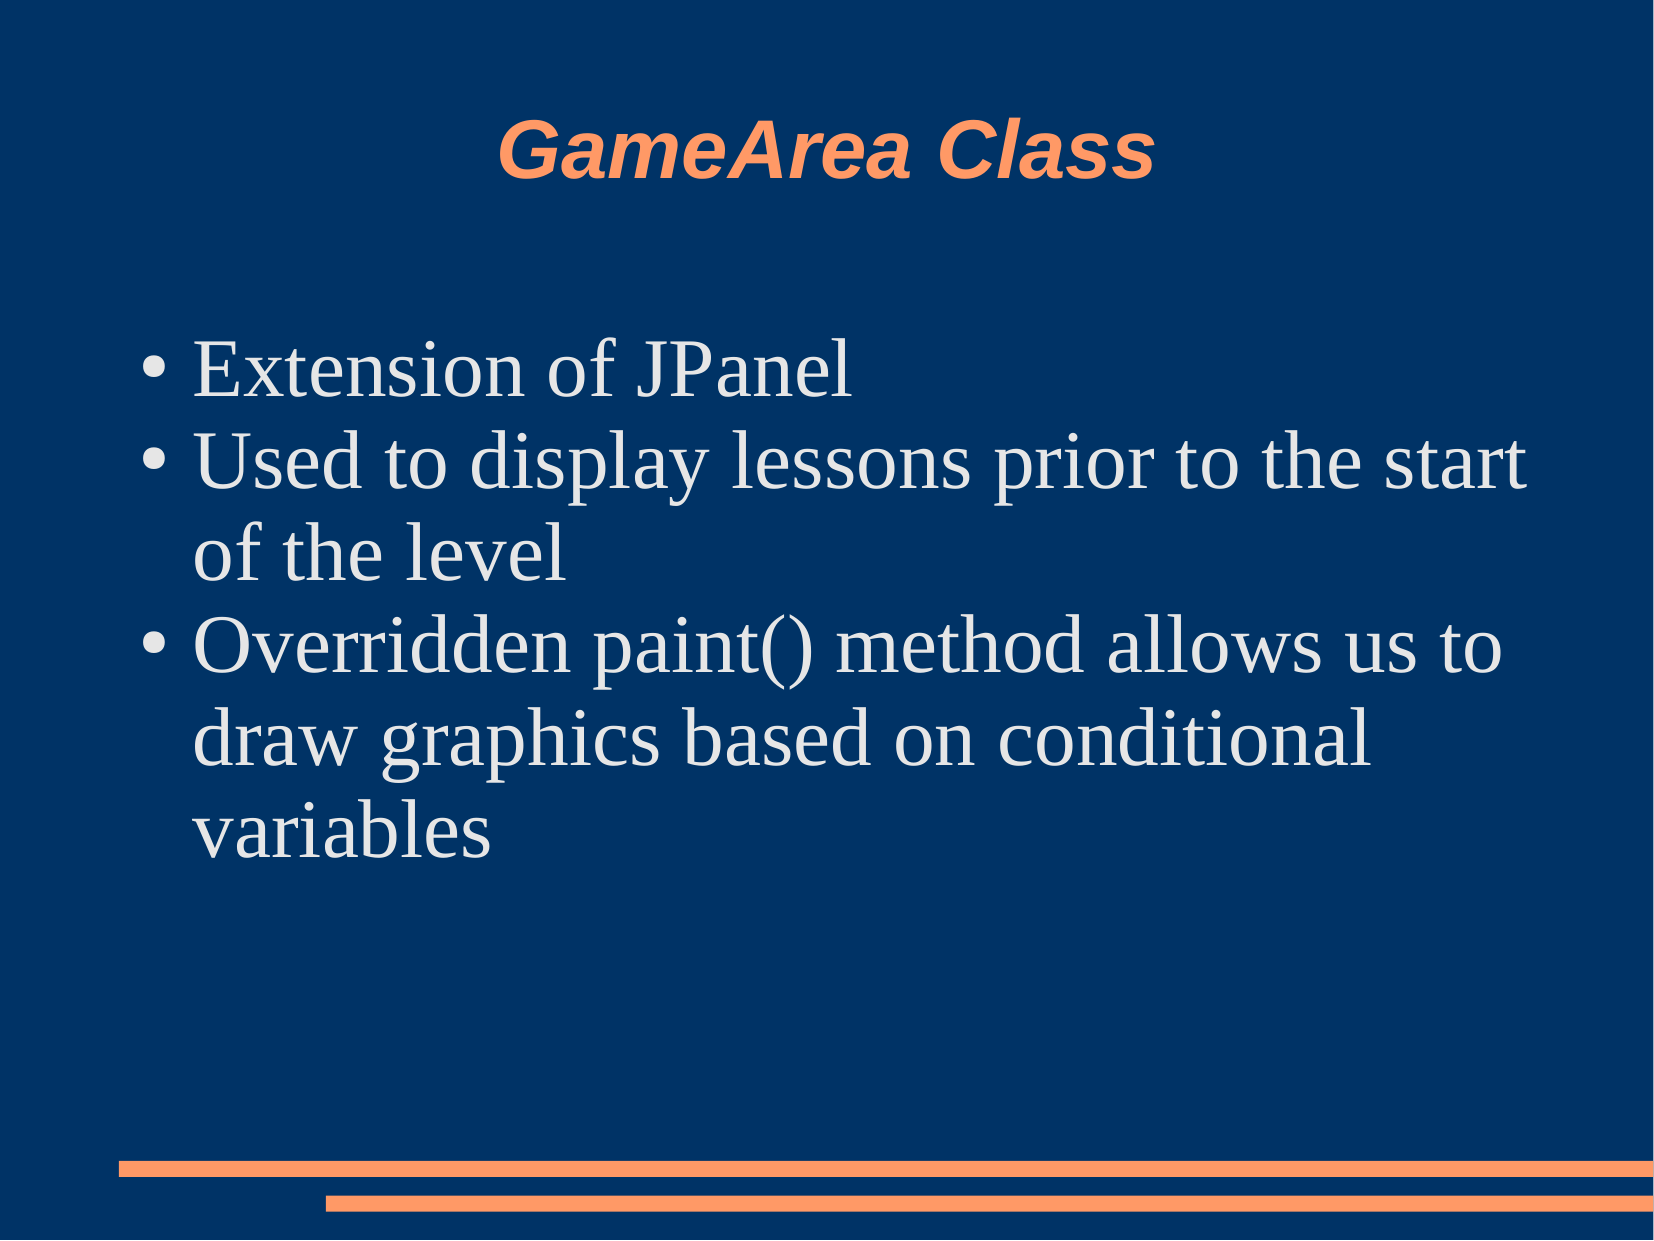

# GameArea Class
Extension of JPanel
Used to display lessons prior to the start of the level
Overridden paint() method allows us to draw graphics based on conditional variables